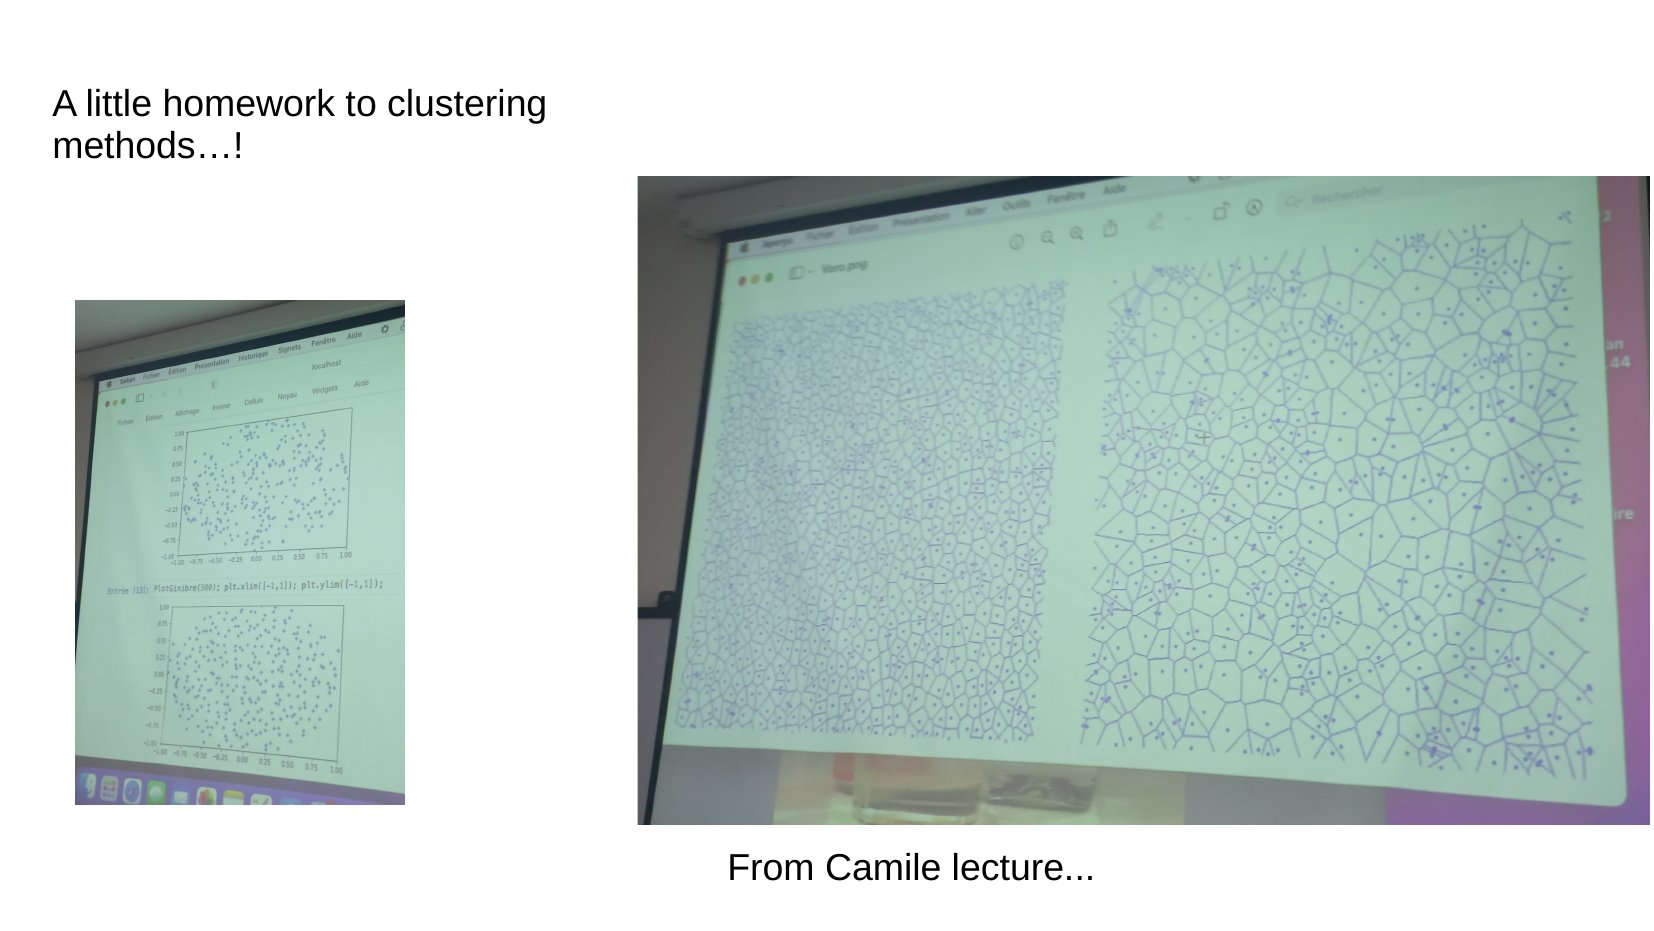

A little homework to clustering methods…!
From Camile lecture...